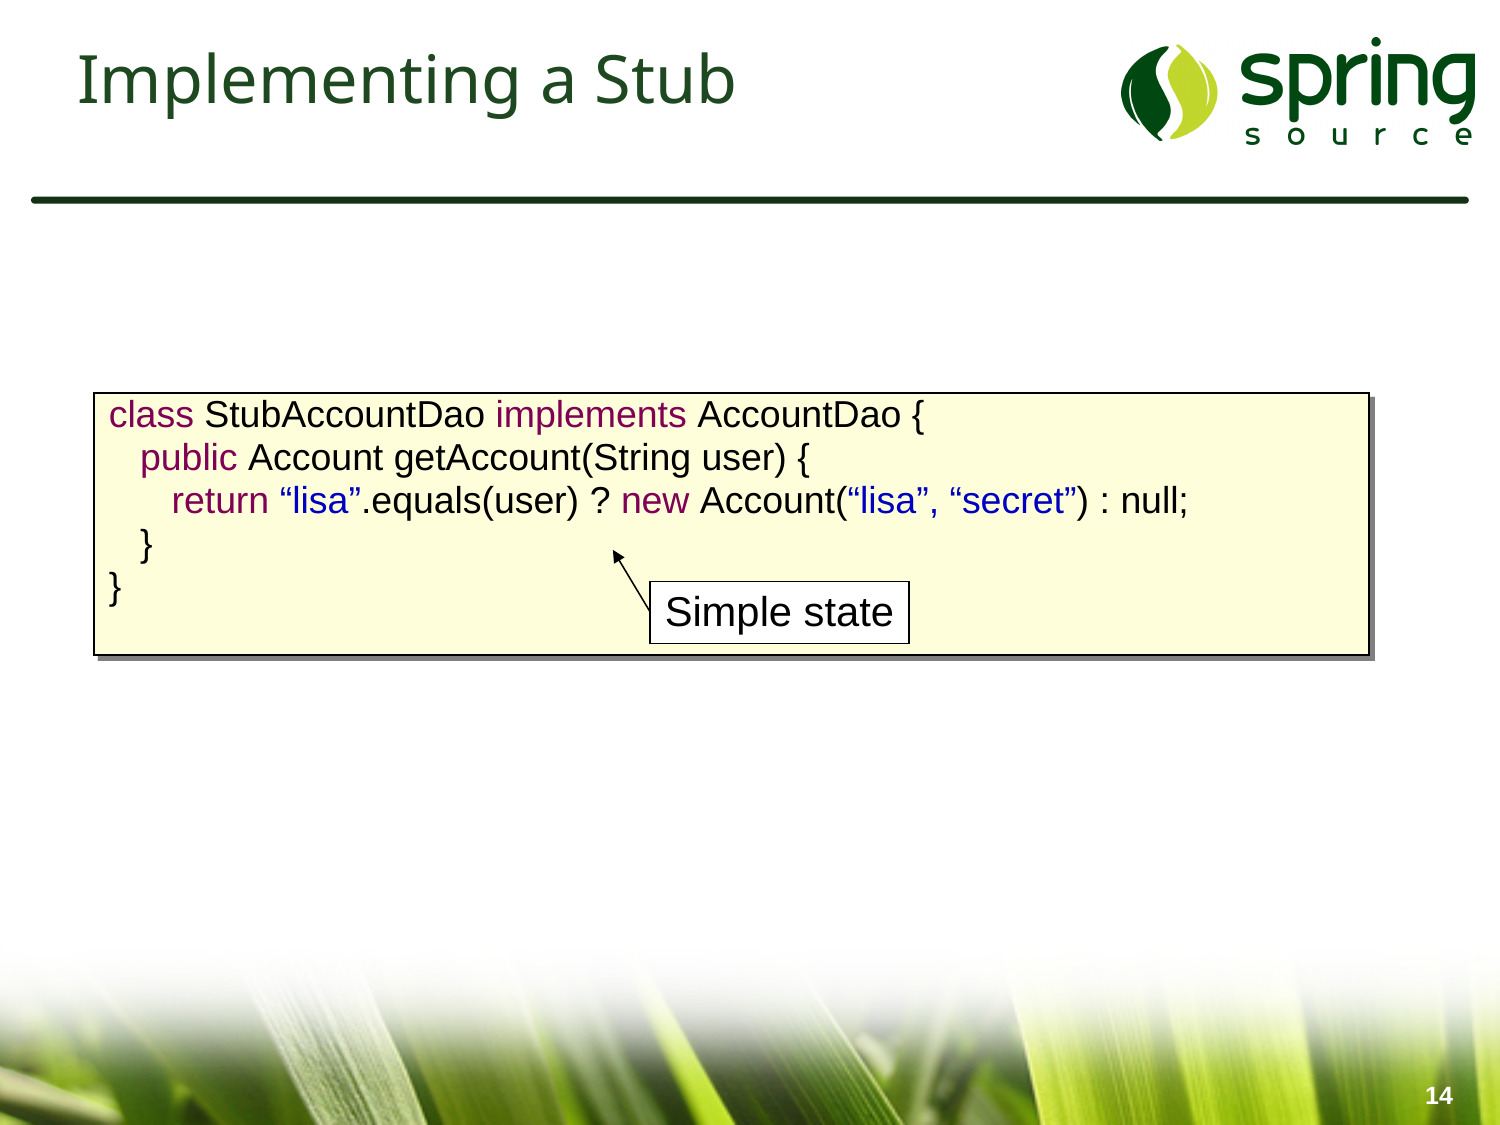

# Implementing a Stub
class StubAccountDao implements AccountDao {
 public Account getAccount(String user) {
 return “lisa”.equals(user) ? new Account(“lisa”, “secret”) : null;
 }
}
Simple state